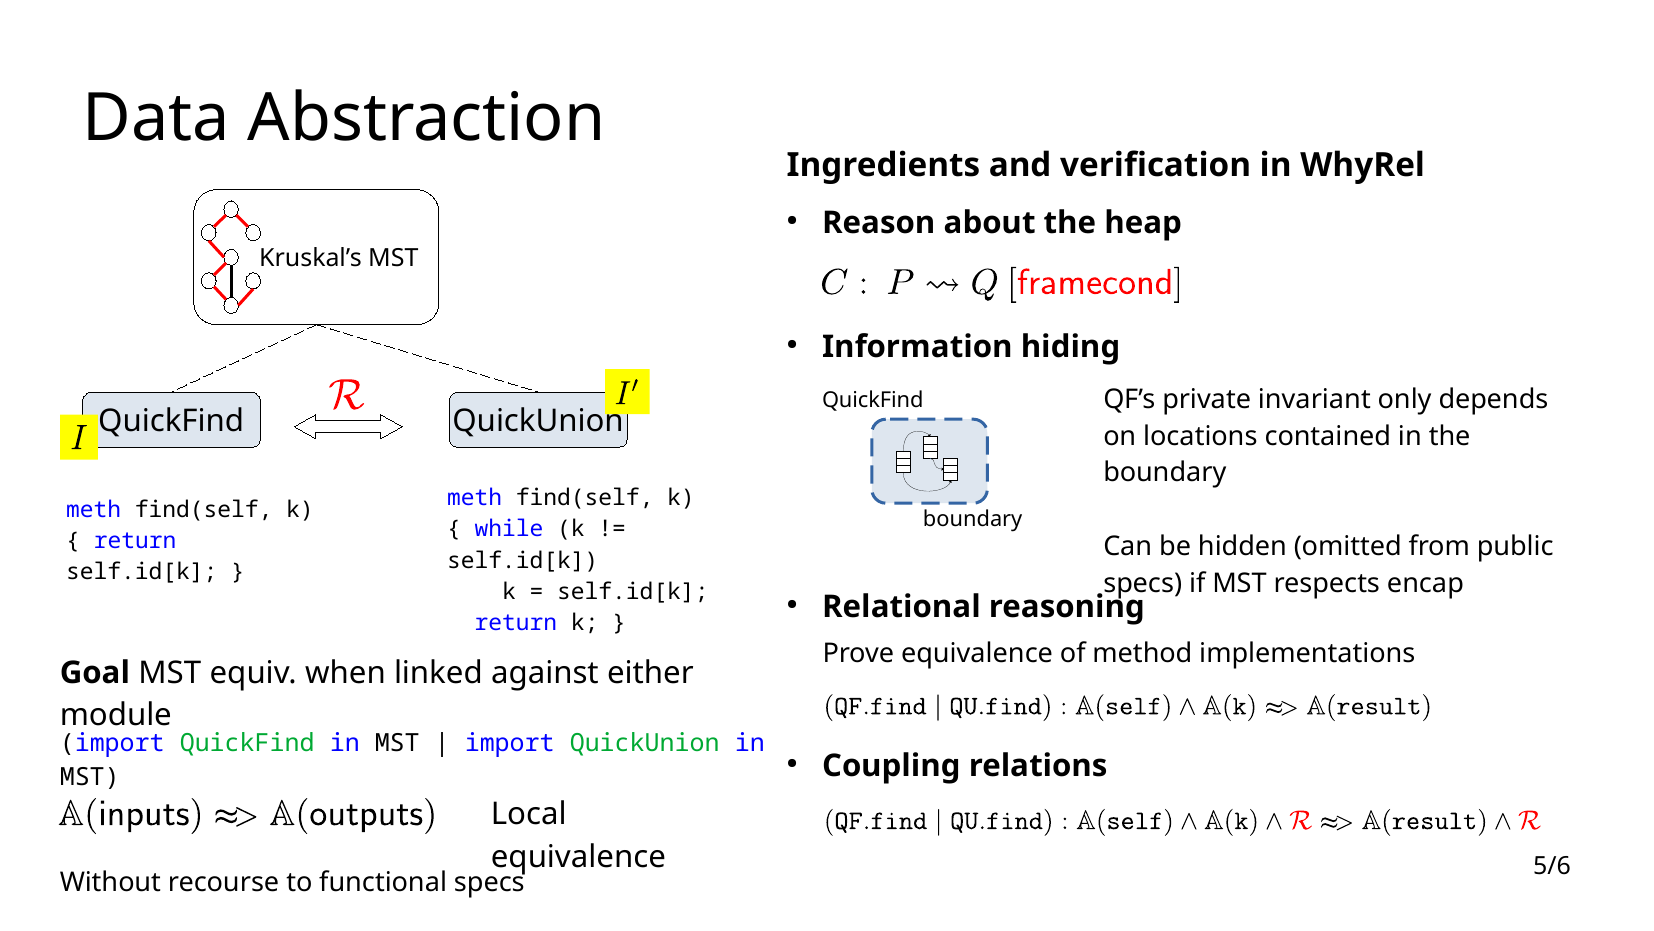

# Data Abstraction
Ingredients and verification in WhyRel
 Kruskal’s MST
Reason about the heap
Information hiding
QF’s private invariant only depends on locations contained in the boundary
Can be hidden (omitted from public specs) if MST respects encap
QuickFind
boundary
QuickFind
QuickUnion
meth find(self, k)
{ while (k != self.id[k])
 k = self.id[k];
 return k; }
meth find(self, k)
{ return self.id[k]; }
Relational reasoning
Prove equivalence of method implementations
Goal MST equiv. when linked against either module
(import QuickFind in MST | import QuickUnion in MST)
Coupling relations
Local equivalence
5
Without recourse to functional specs